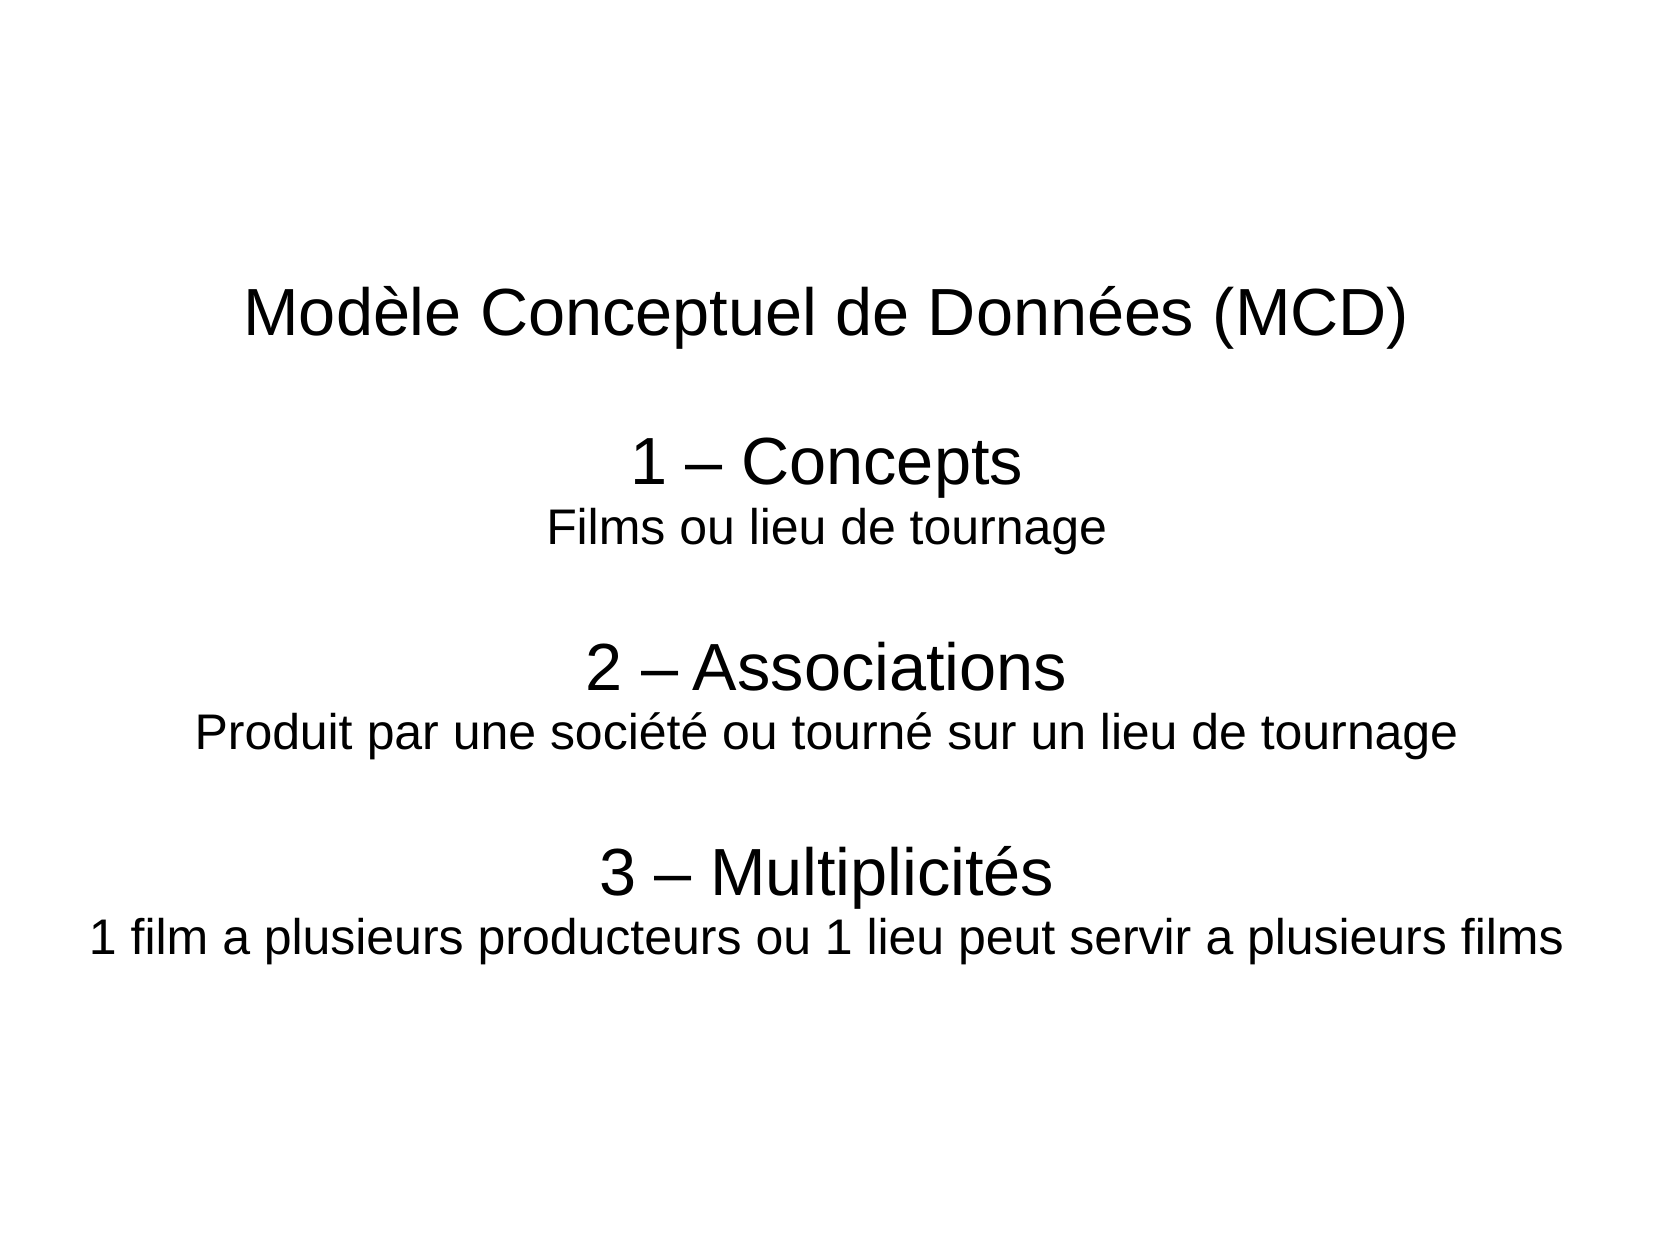

# Modèle Conceptuel de Données (MCD)
1 – Concepts
Films ou lieu de tournage
2 – Associations
Produit par une société ou tourné sur un lieu de tournage
3 – Multiplicités
1 film a plusieurs producteurs ou 1 lieu peut servir a plusieurs films